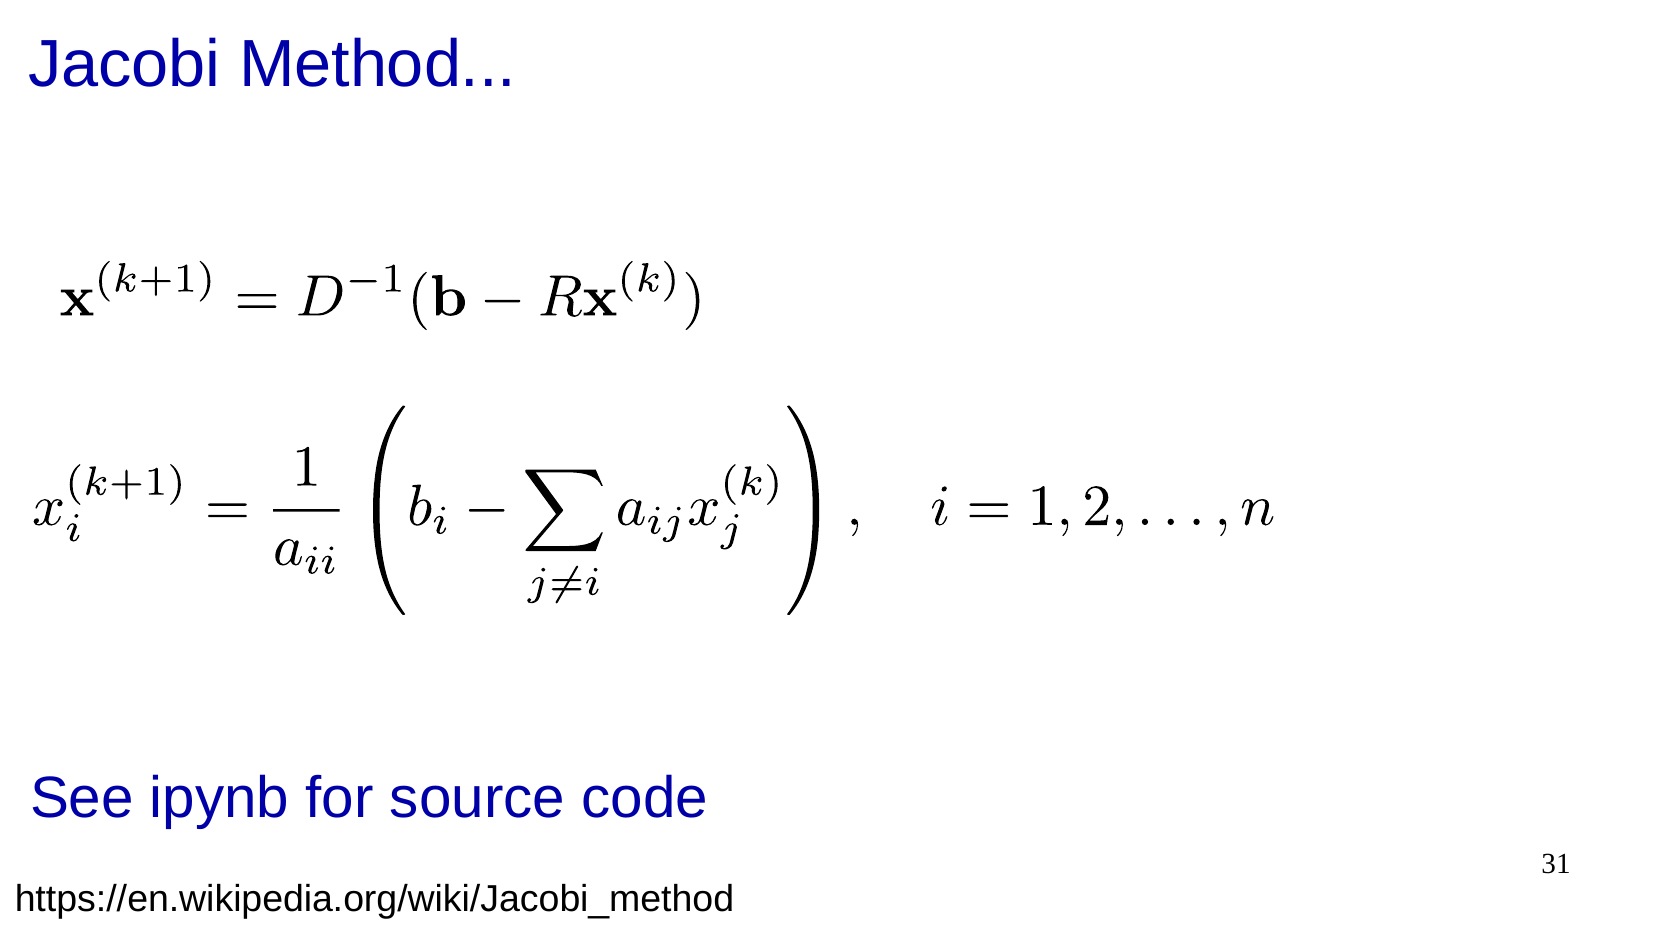

# Jacobi Method...
See ipynb for source code
31
https://en.wikipedia.org/wiki/Jacobi_method